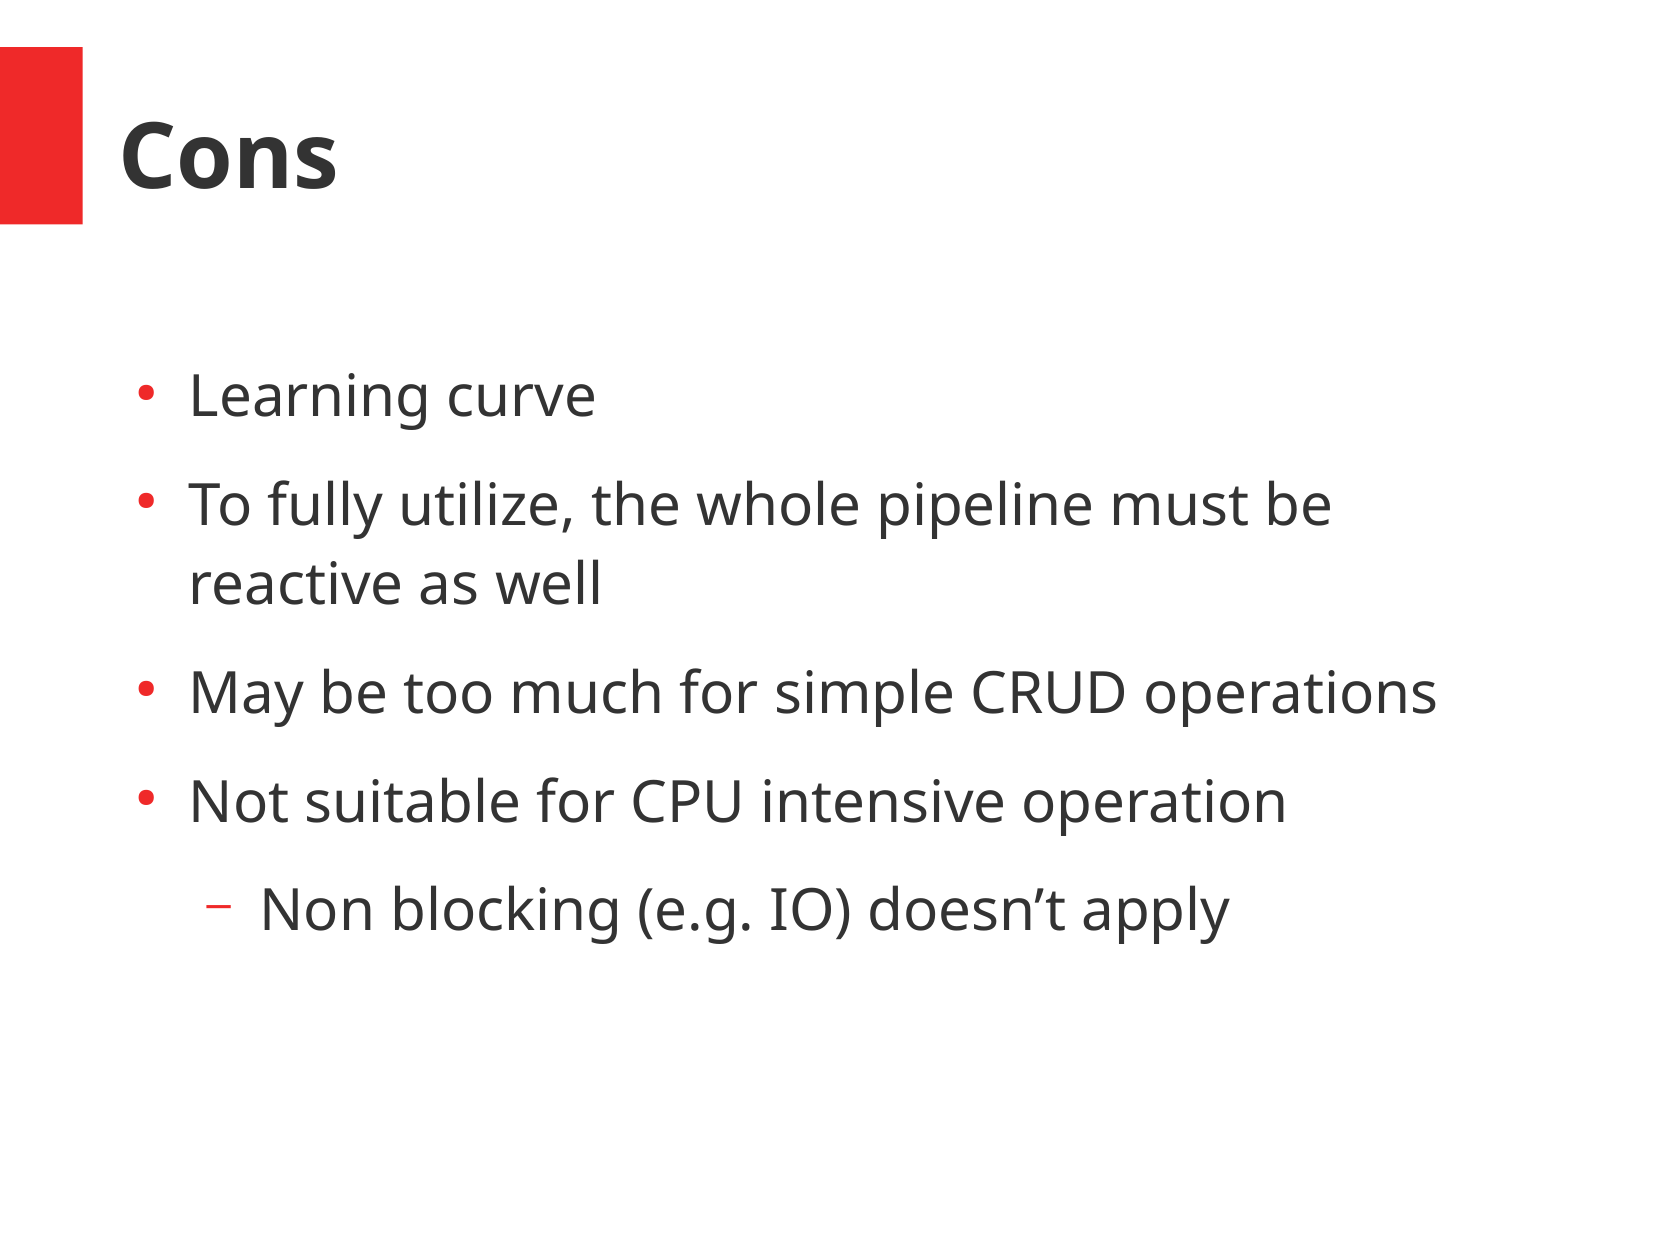

# Cons
Learning curve
To fully utilize, the whole pipeline must be reactive as well
May be too much for simple CRUD operations
Not suitable for CPU intensive operation
Non blocking (e.g. IO) doesn’t apply